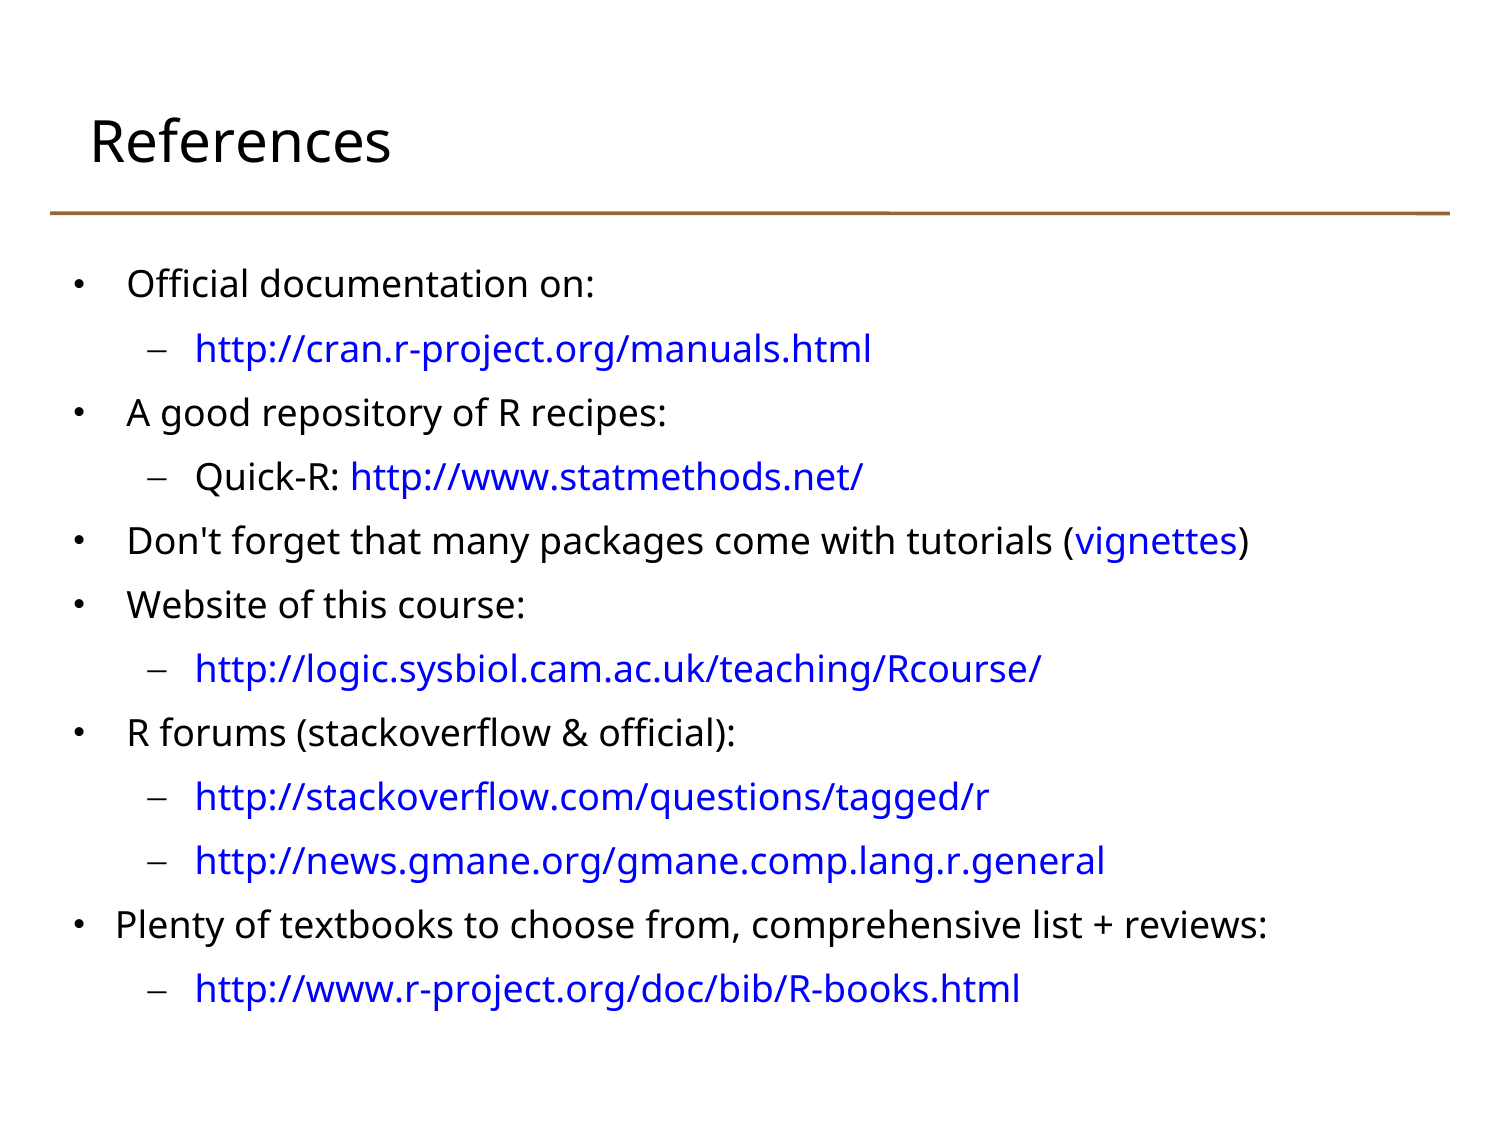

References
Official documentation on:
http://cran.r-project.org/manuals.html
A good repository of R recipes:
Quick-R: http://www.statmethods.net/
Don't forget that many packages come with tutorials (vignettes)
Website of this course:
http://logic.sysbiol.cam.ac.uk/teaching/Rcourse/
R forums (stackoverflow & official):
http://stackoverflow.com/questions/tagged/r
http://news.gmane.org/gmane.comp.lang.r.general
 Plenty of textbooks to choose from, comprehensive list + reviews:
http://www.r-project.org/doc/bib/R-books.html